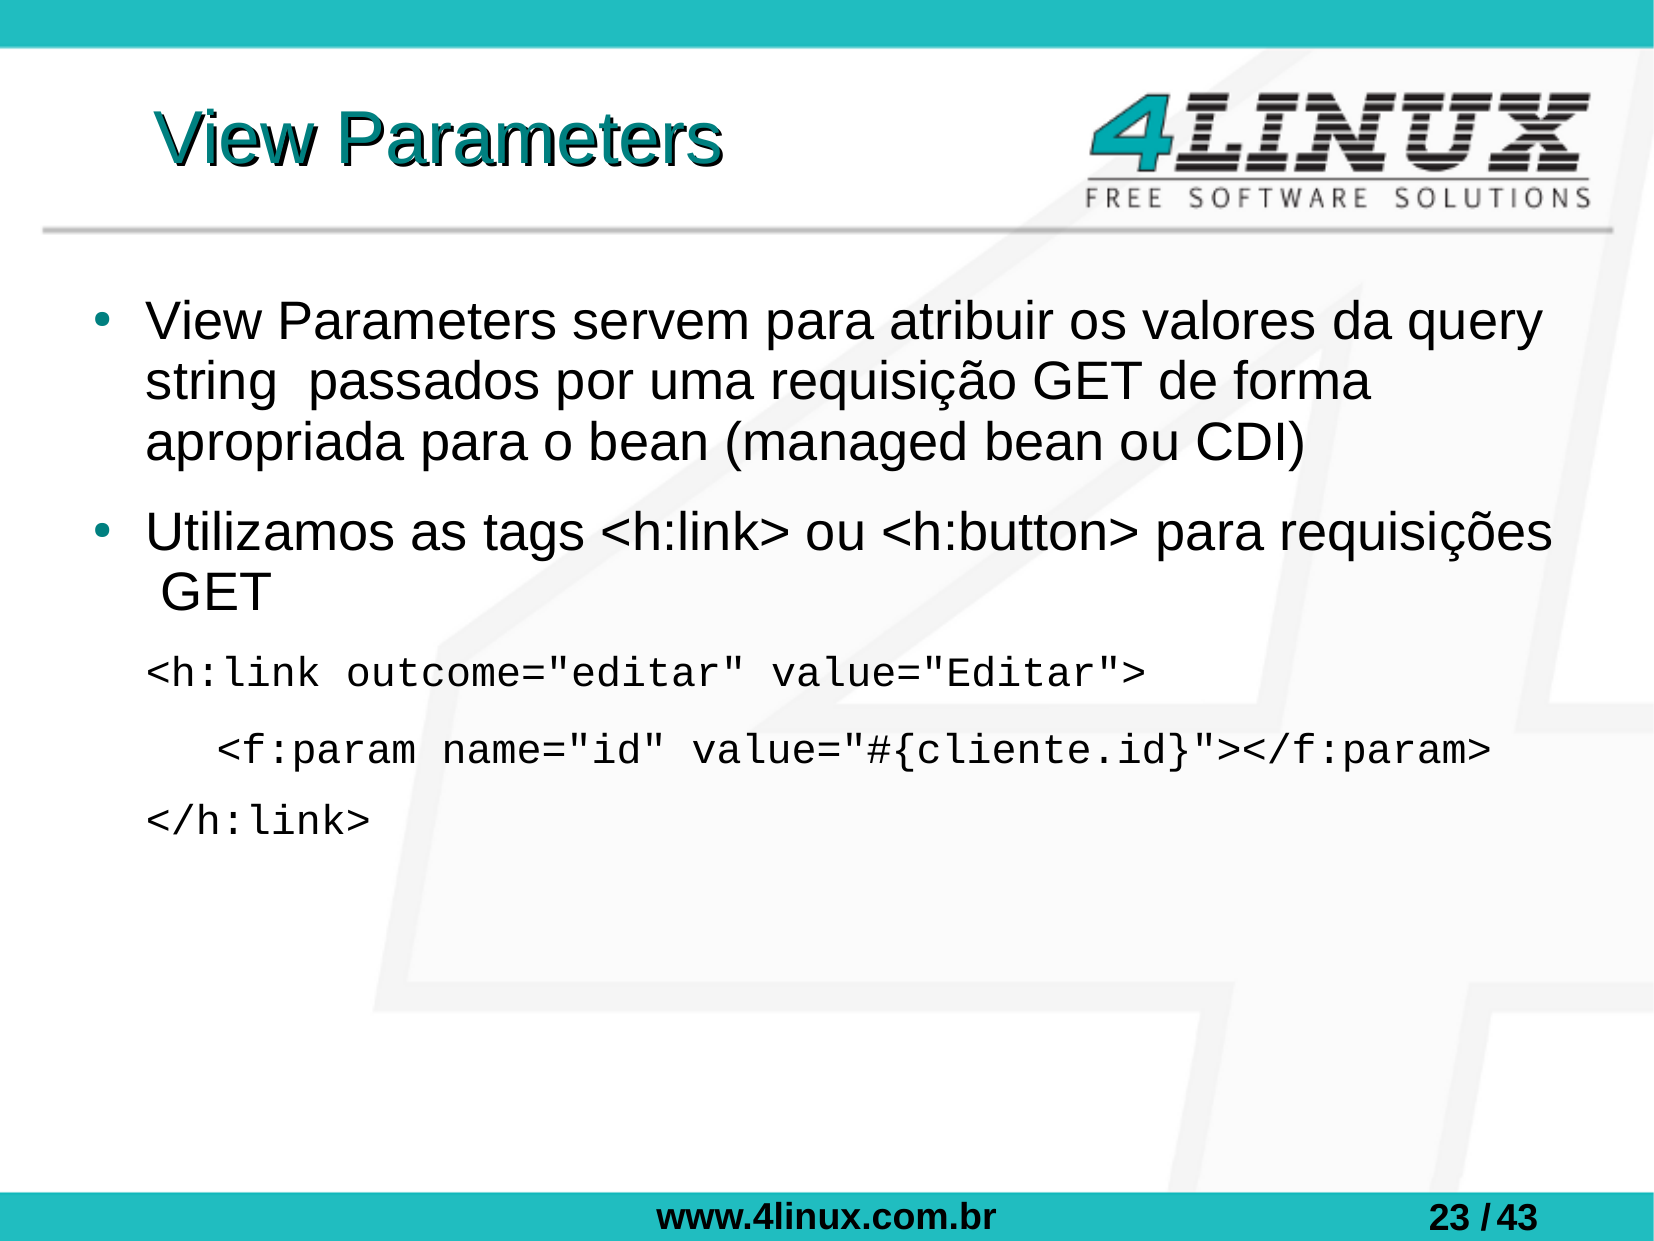

# View Parameters
View Parameters servem para atribuir os valores da query string passados por uma requisição GET de forma apropriada para o bean (managed bean ou CDI)
Utilizamos as tags <h:link> ou <h:button> para requisições GET
<h:link outcome="editar" value="Editar">
<f:param name="id" value="#{cliente.id}"></f:param>
</h:link>